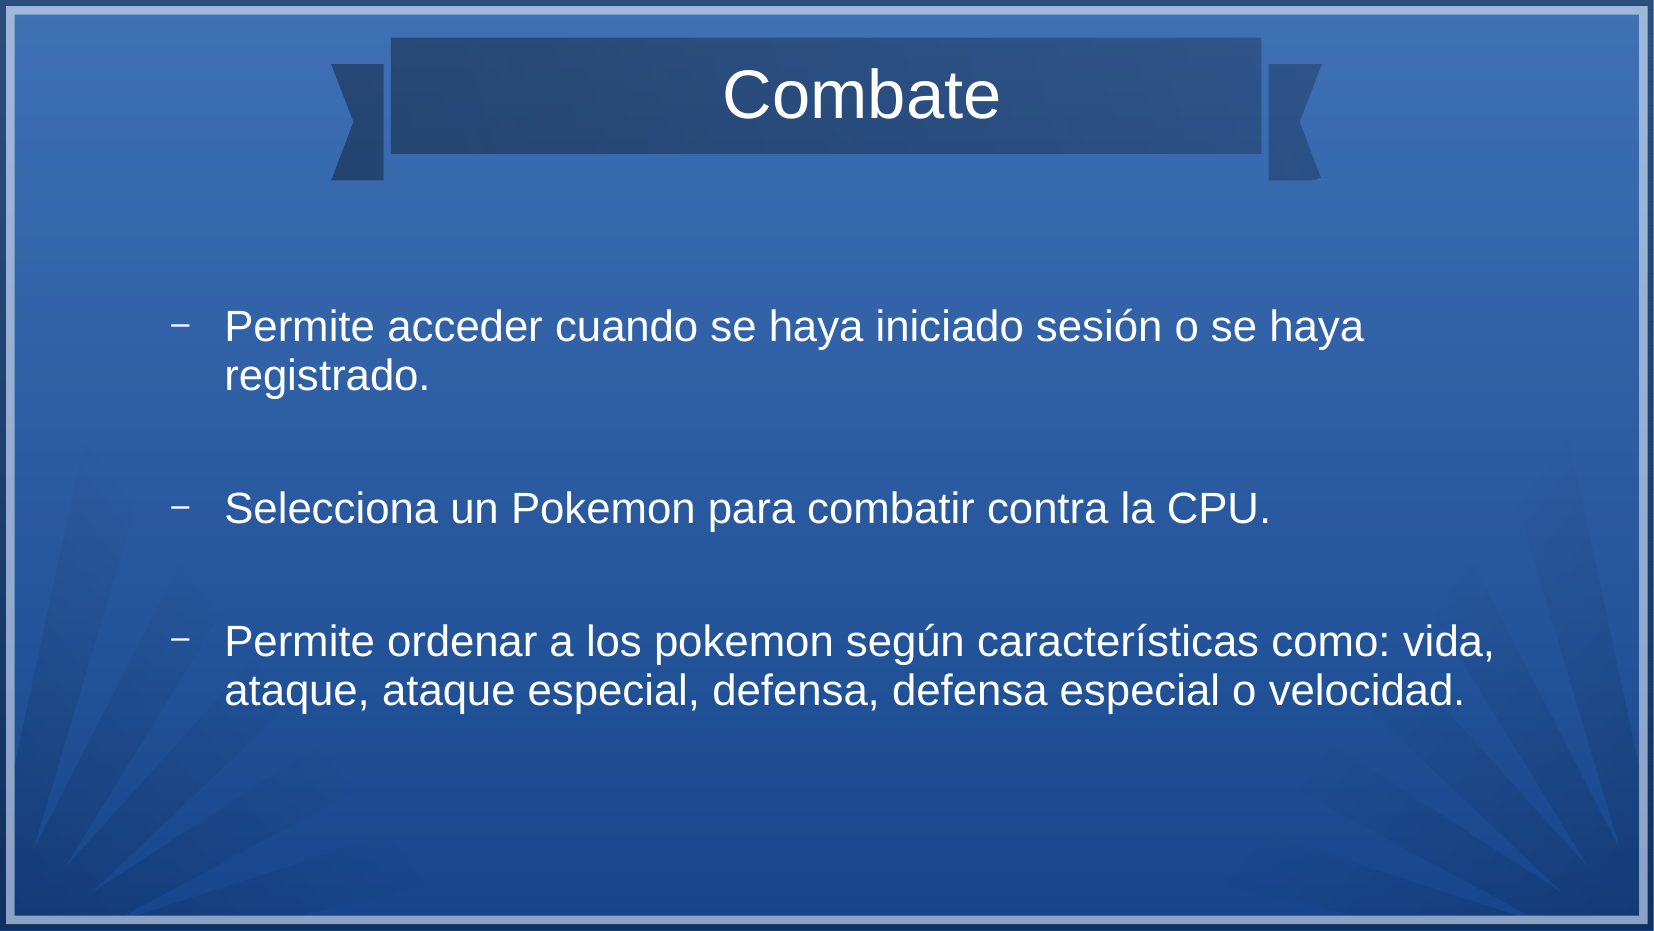

# Combate
Permite acceder cuando se haya iniciado sesión o se haya registrado.
Selecciona un Pokemon para combatir contra la CPU.
Permite ordenar a los pokemon según características como: vida, ataque, ataque especial, defensa, defensa especial o velocidad.